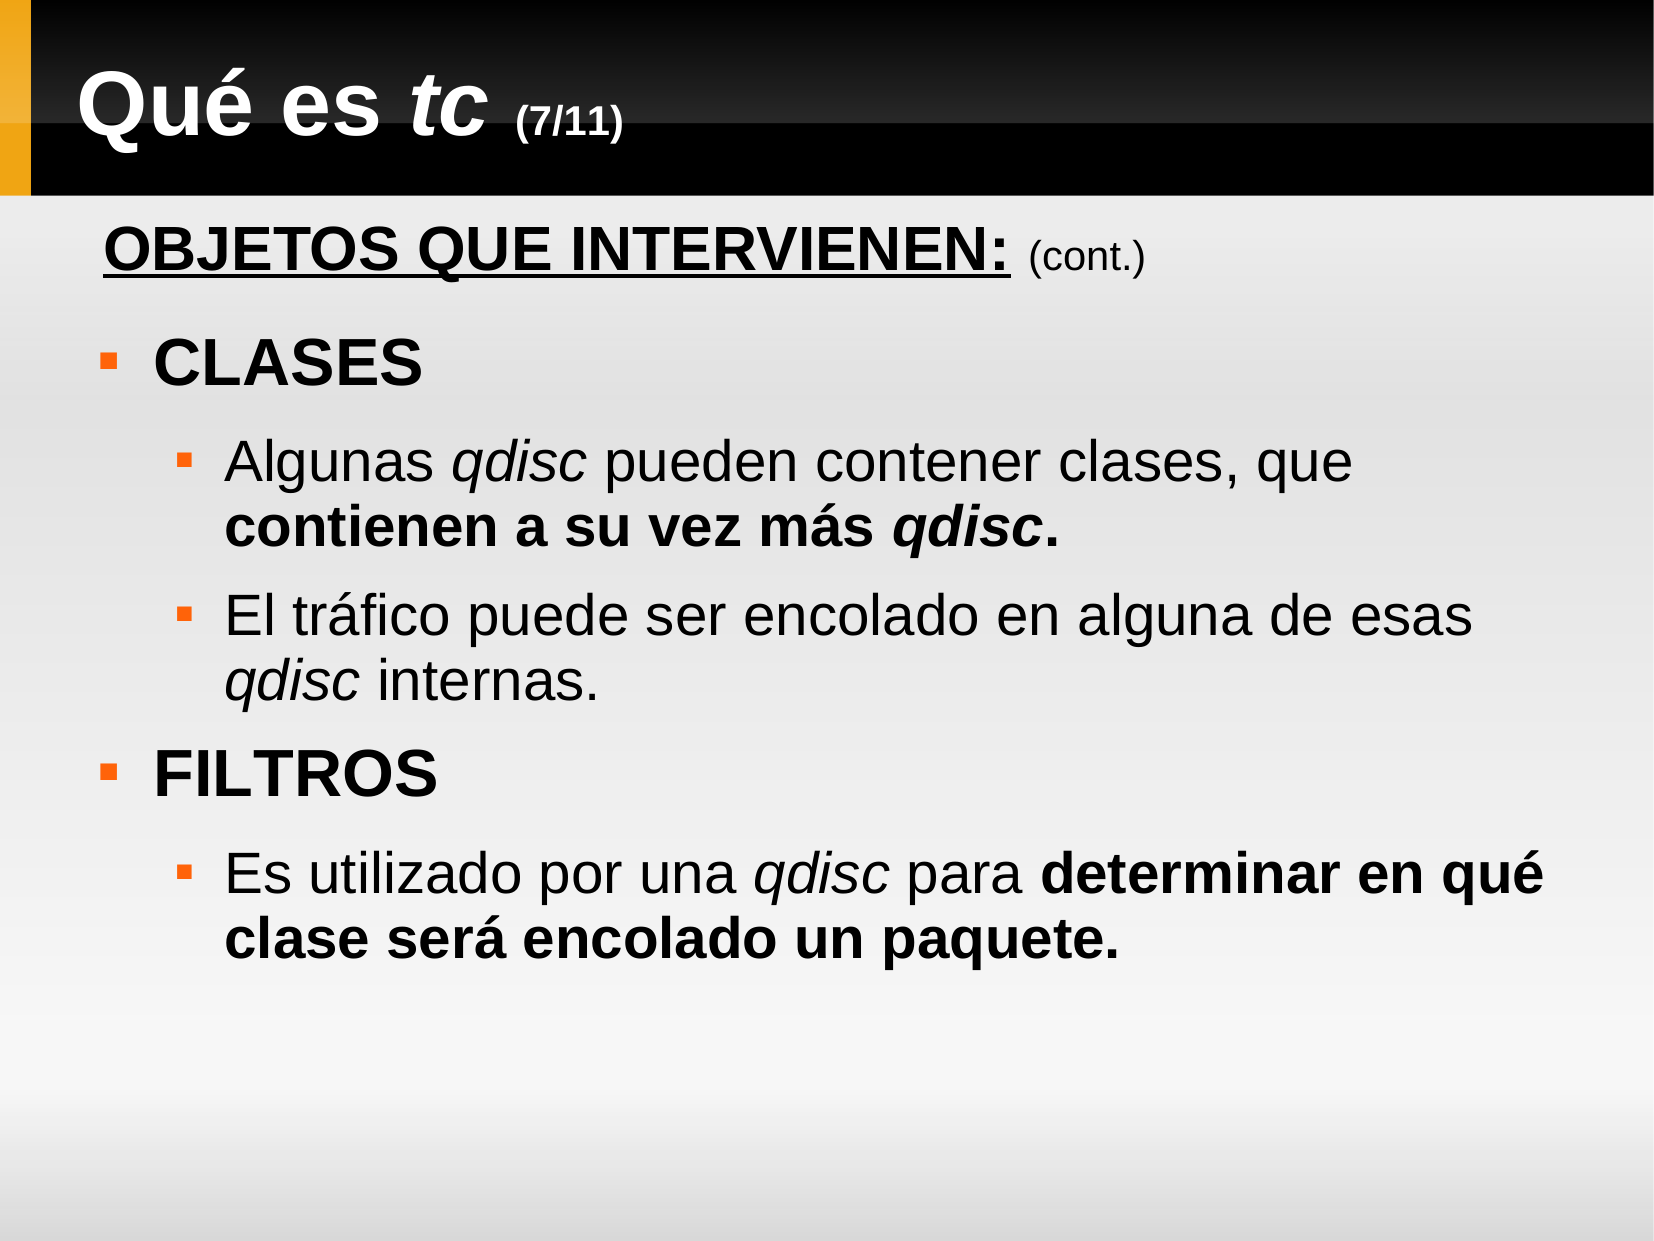

# Qué es tc (7/11)
OBJETOS QUE INTERVIENEN: (cont.)
CLASES
Algunas qdisc pueden contener clases, que contienen a su vez más qdisc.
El tráfico puede ser encolado en alguna de esas qdisc internas.
FILTROS
Es utilizado por una qdisc para determinar en qué clase será encolado un paquete.